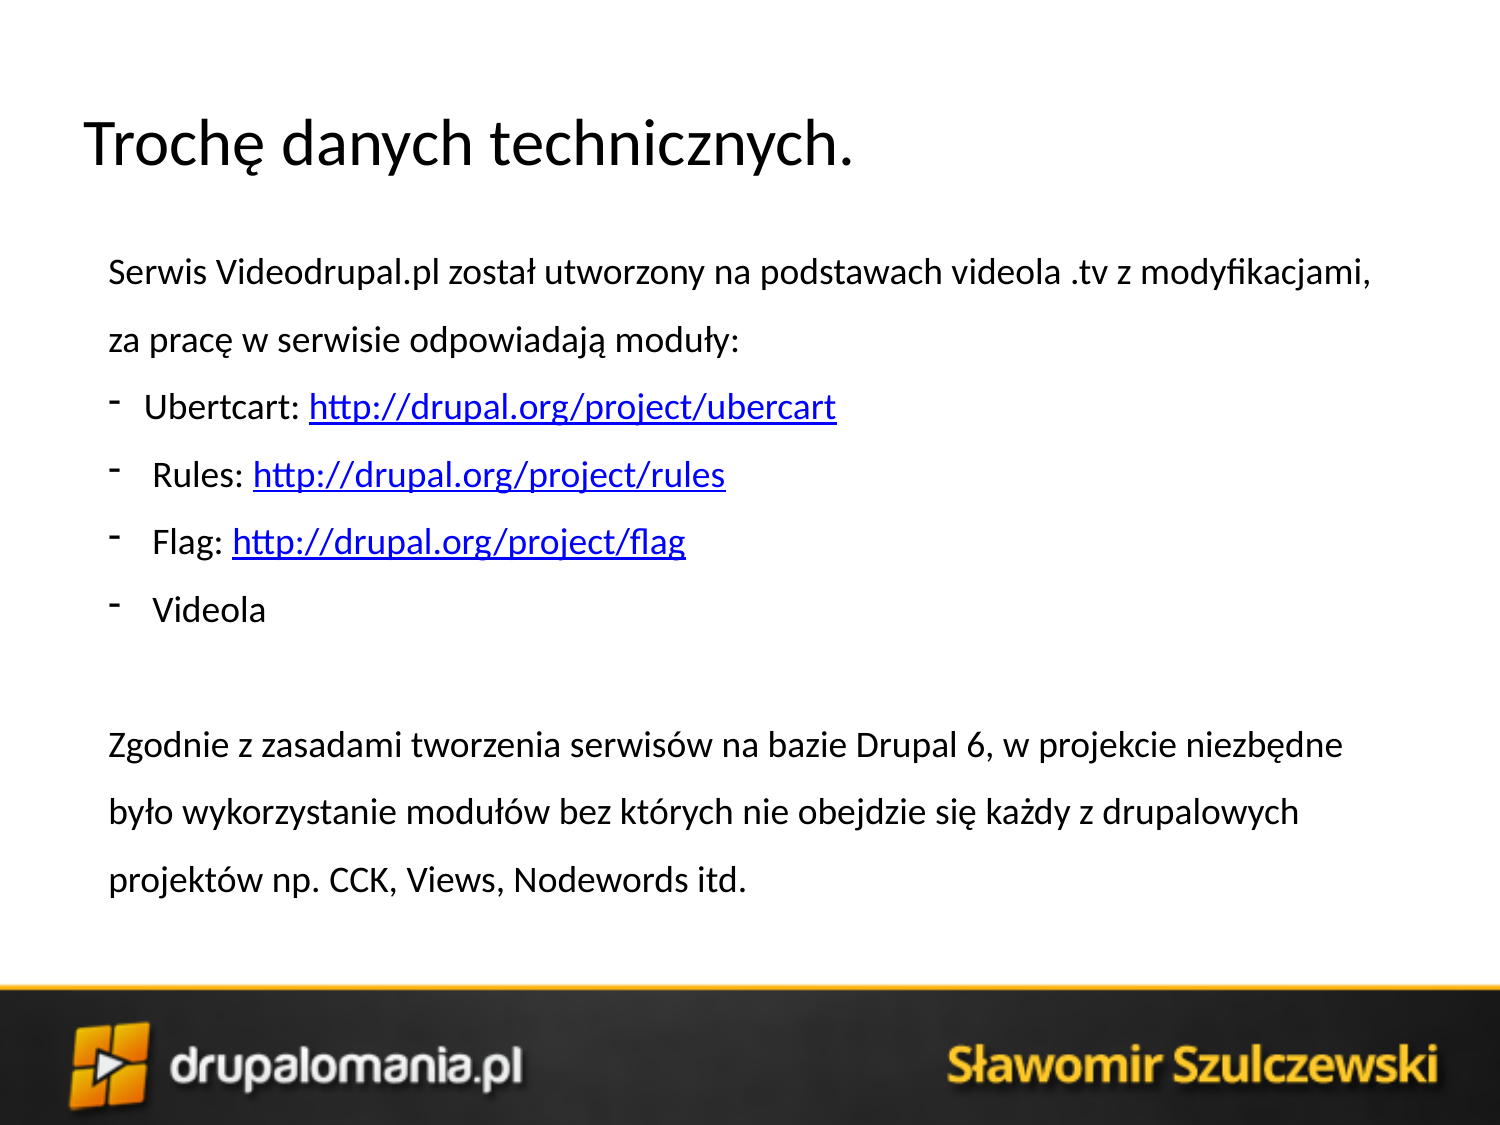

Trochę danych technicznych.
Serwis Videodrupal.pl został utworzony na podstawach videola .tv z modyfikacjami, za pracę w serwisie odpowiadają moduły:
Ubertcart: http://drupal.org/project/ubercart
 Rules: http://drupal.org/project/rules
 Flag: http://drupal.org/project/flag
 Videola
Zgodnie z zasadami tworzenia serwisów na bazie Drupal 6, w projekcie niezbędne było wykorzystanie modułów bez których nie obejdzie się każdy z drupalowych projektów np. CCK, Views, Nodewords itd.